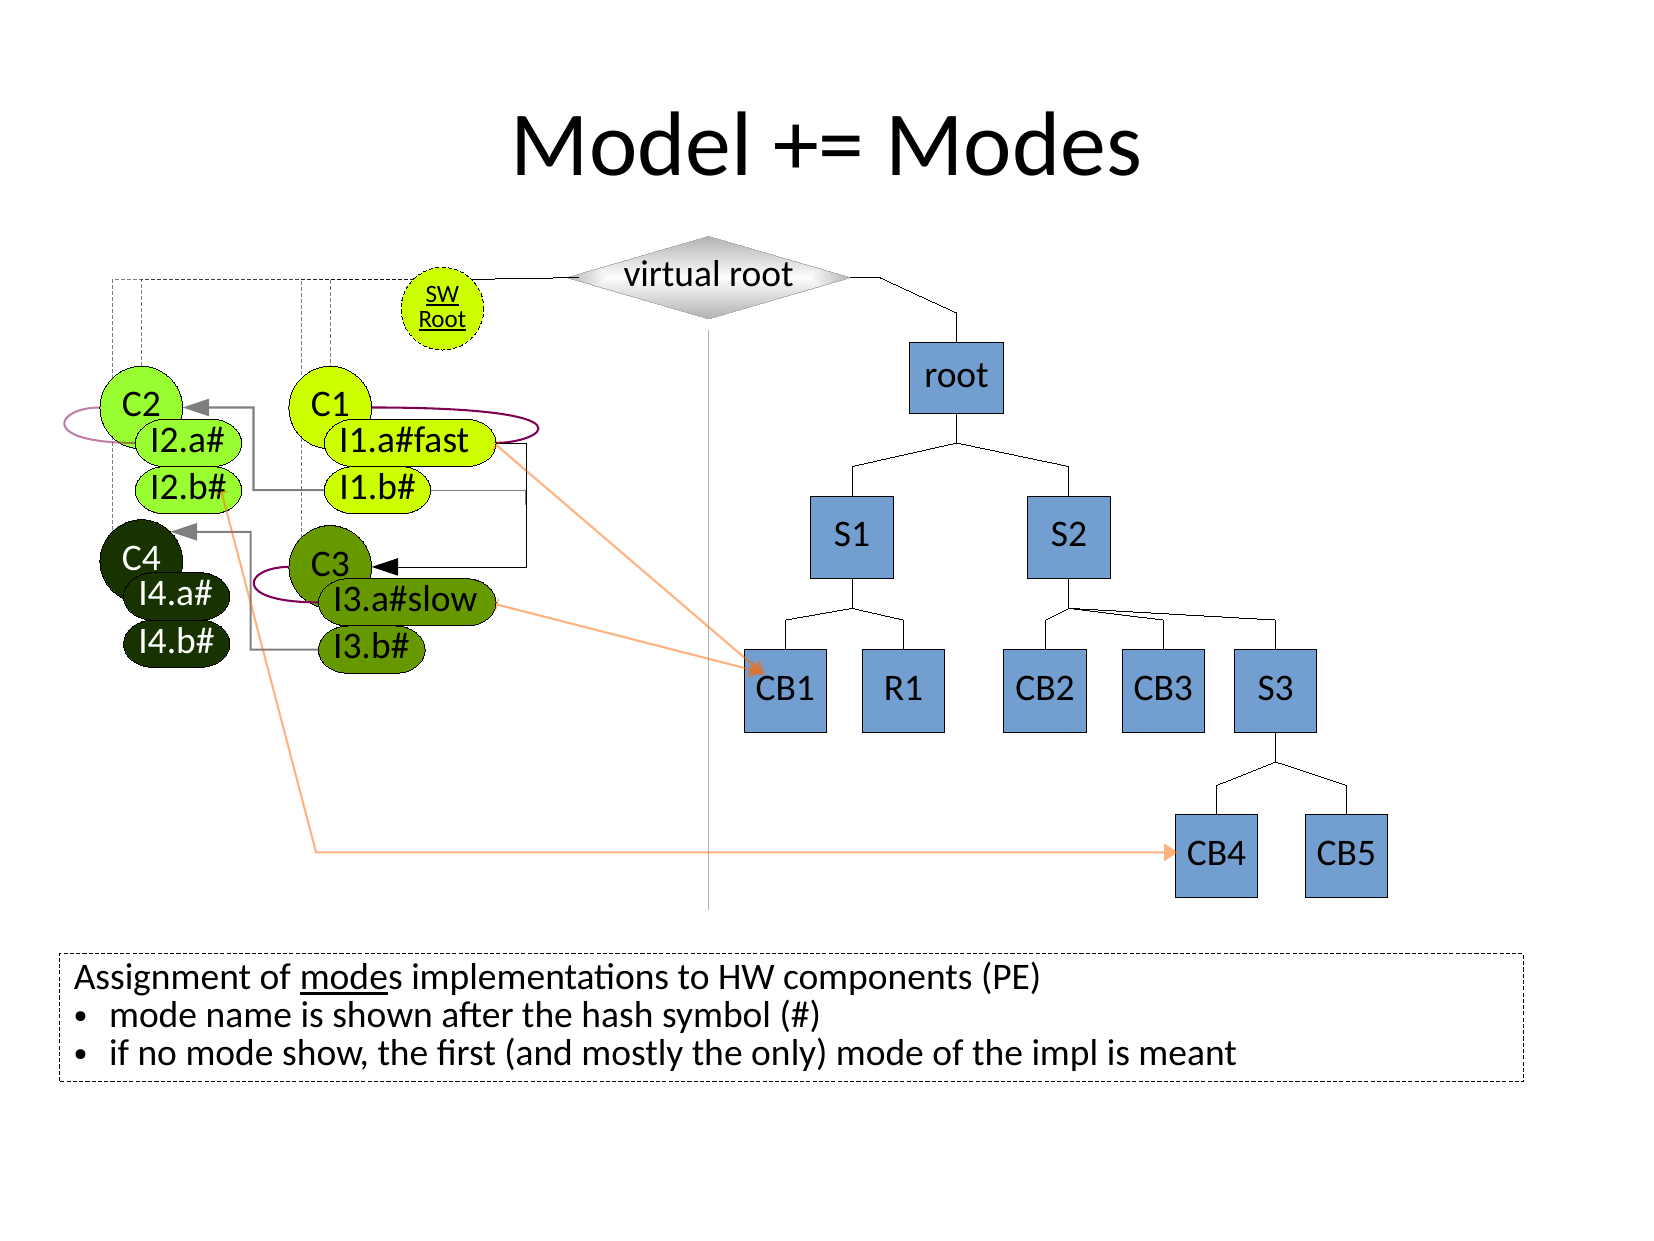

# Model += Modes
virtual root
SW
Root
root
C2
C1
I2.a#
I1.a#fast
I2.b#
I1.b#
S1
S2
C4
C3
I4.a#
I3.a#slow
I4.b#
I3.b#
CB1
R1
CB2
CB3
S3
CB4
CB5
Assignment of modes implementations to HW components (PE)
mode name is shown after the hash symbol (#)
if no mode show, the first (and mostly the only) mode of the impl is meant